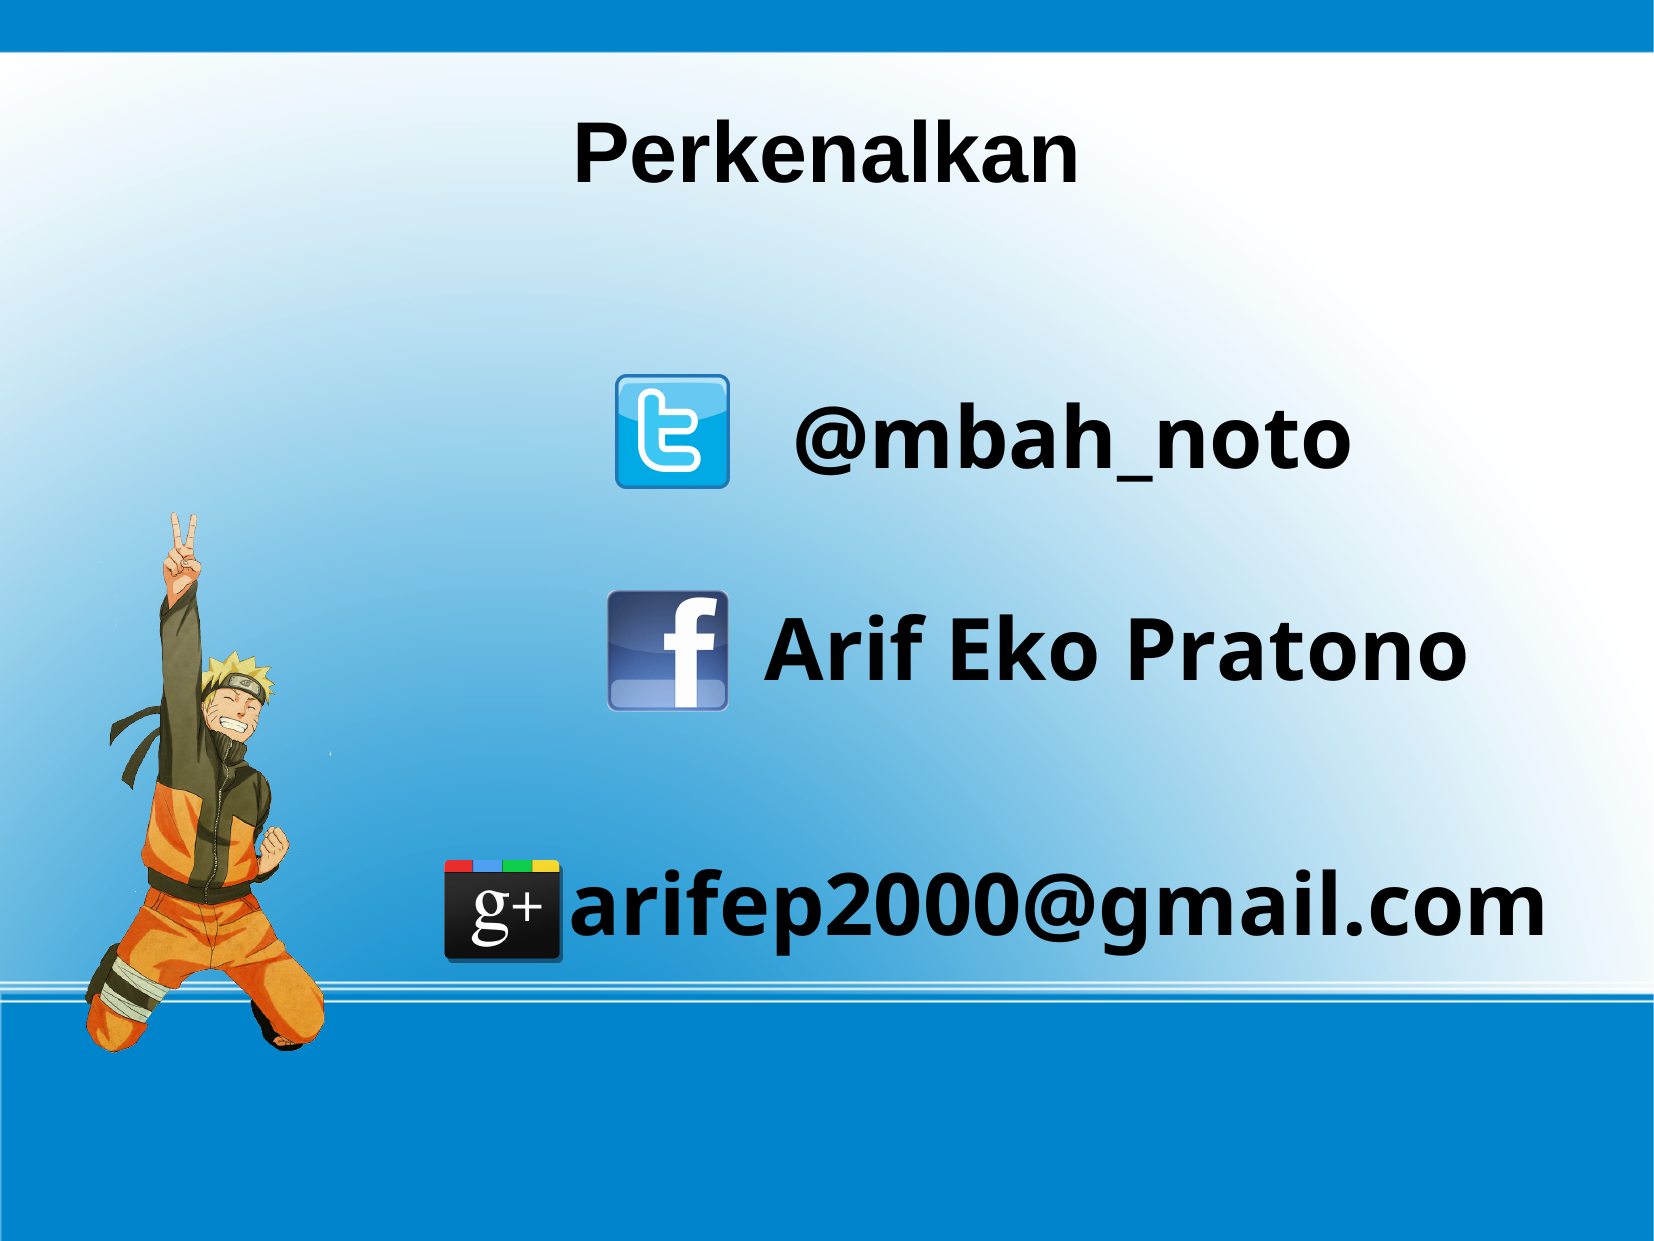

# Perkenalkan
@mbah_noto
Arif Eko Pratono
arifep2000@gmail.com